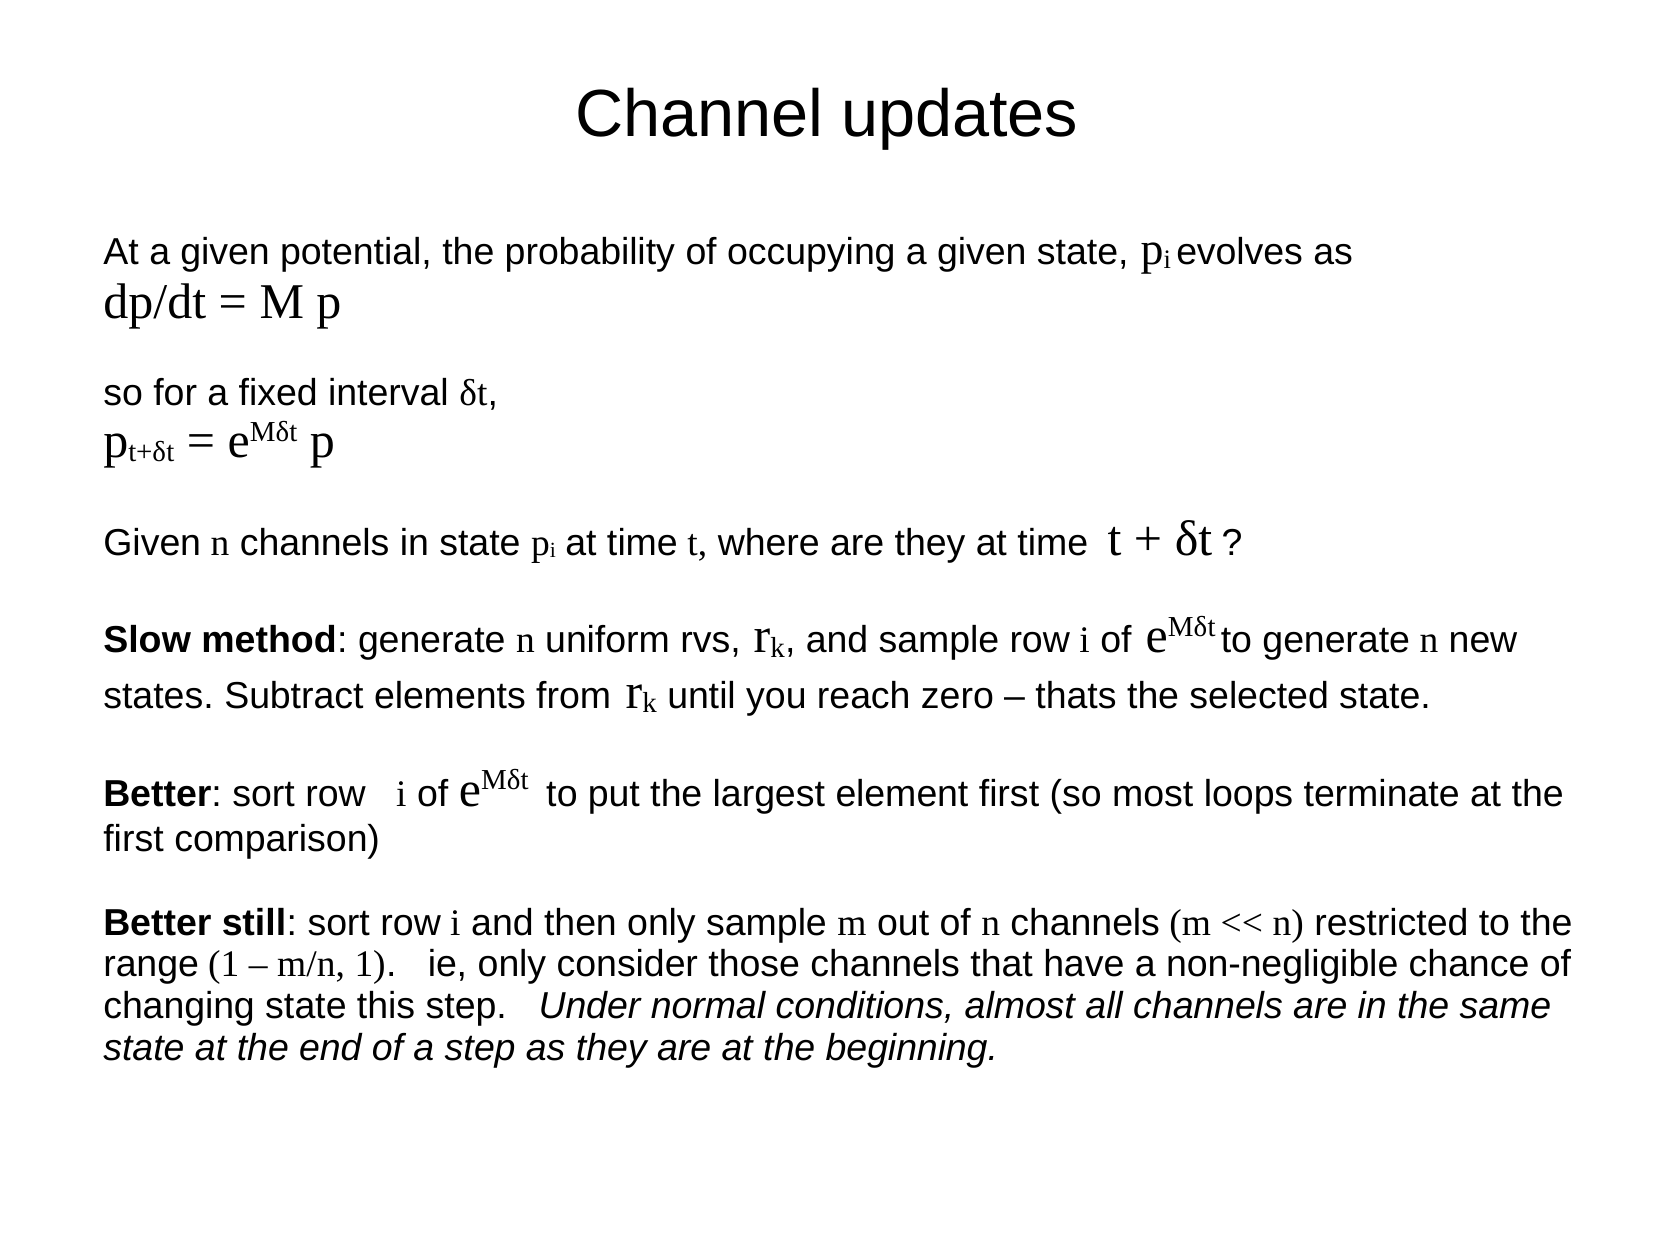

# Channel updates
At a given potential, the probability of occupying a given state, pi evolves as
dp/dt = M p
so for a fixed interval δt,
pt+δt = eMδt p
Given n channels in state pi at time t, where are they at time t + δt ?
Slow method: generate n uniform rvs, rk, and sample row i of eMδt to generate n new
states. Subtract elements from rk until you reach zero – thats the selected state.
Better: sort row i of eMδt to put the largest element first (so most loops terminate at the
first comparison)
Better still: sort row i and then only sample m out of n channels (m << n) restricted to the
range (1 – m/n, 1). ie, only consider those channels that have a non-negligible chance of
changing state this step. Under normal conditions, almost all channels are in the same
state at the end of a step as they are at the beginning.